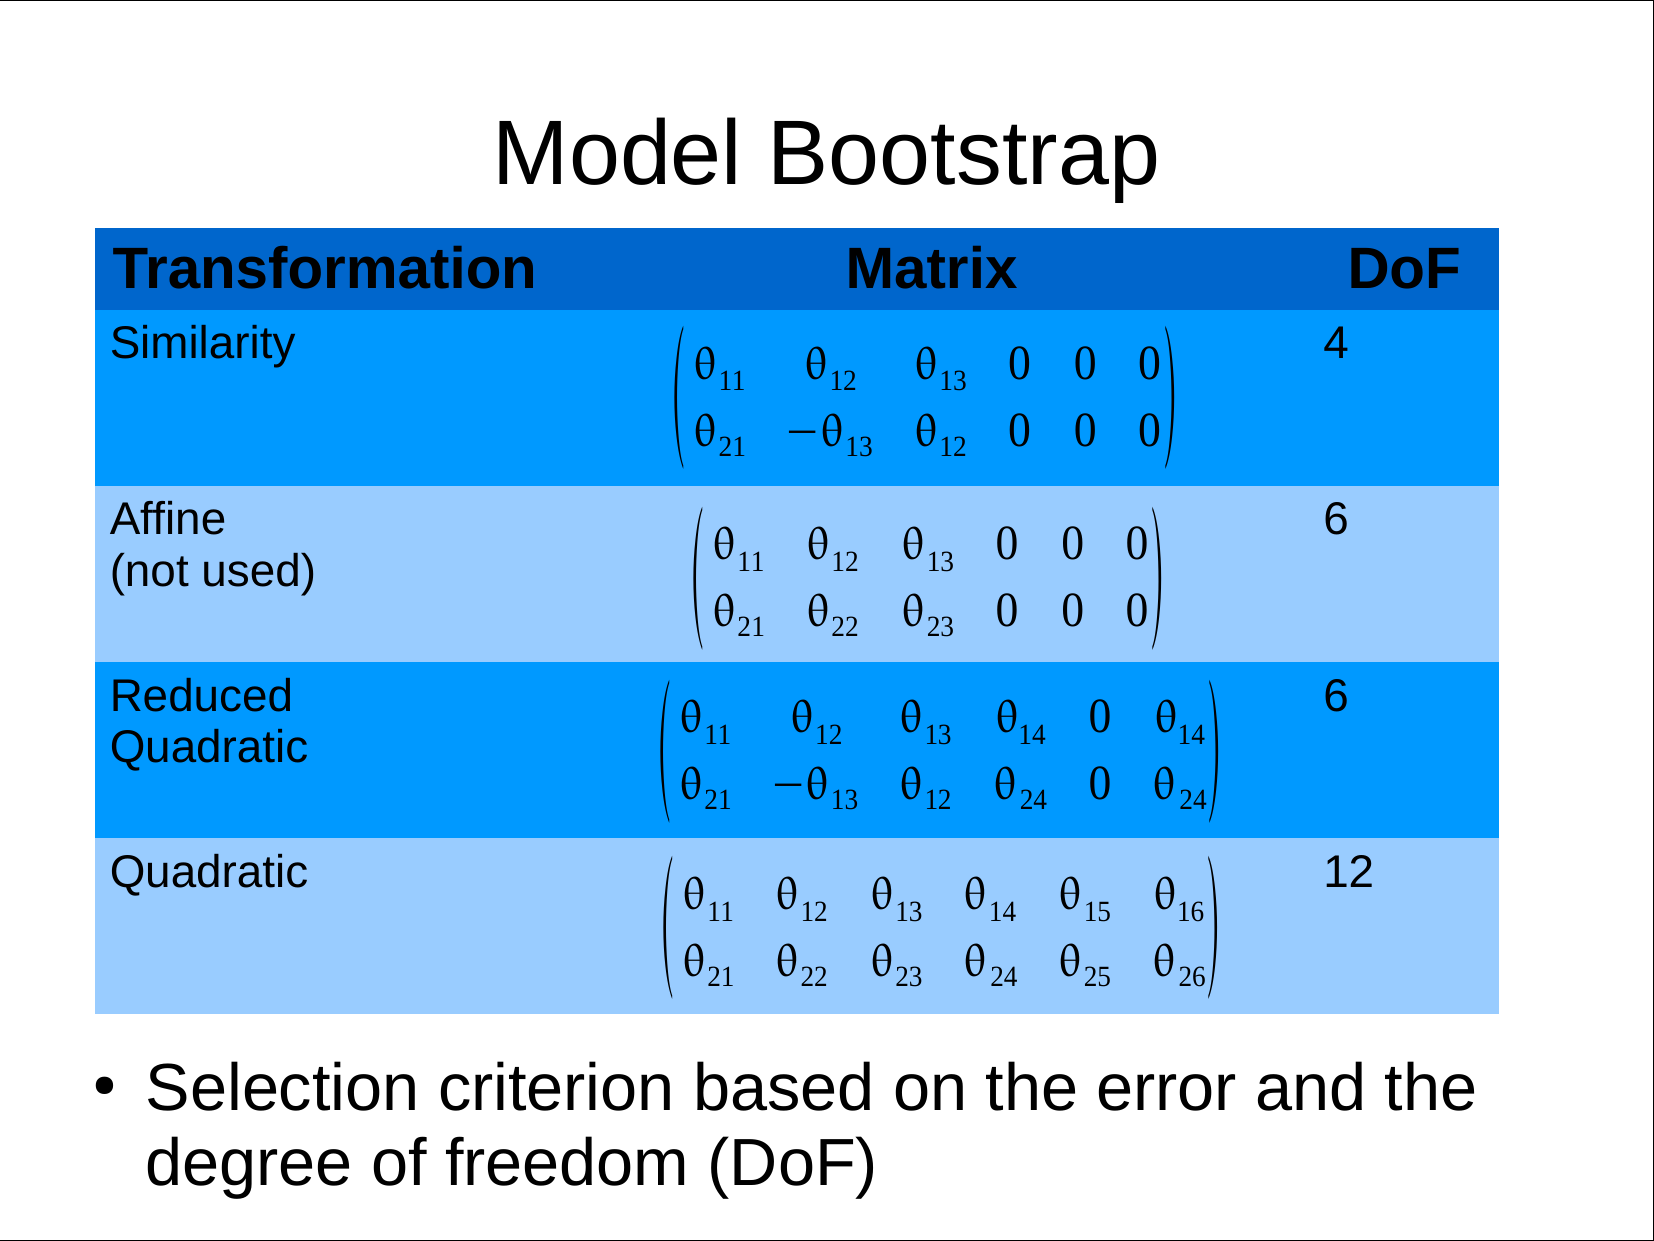

# Model Bootstrap
| Transformation | Matrix | DoF |
| --- | --- | --- |
| Similarity | | 4 |
| Affine (not used) | | 6 |
| Reduced Quadratic | | 6 |
| Quadratic | | 12 |
Selection criterion based on the error and the degree of freedom (DoF)